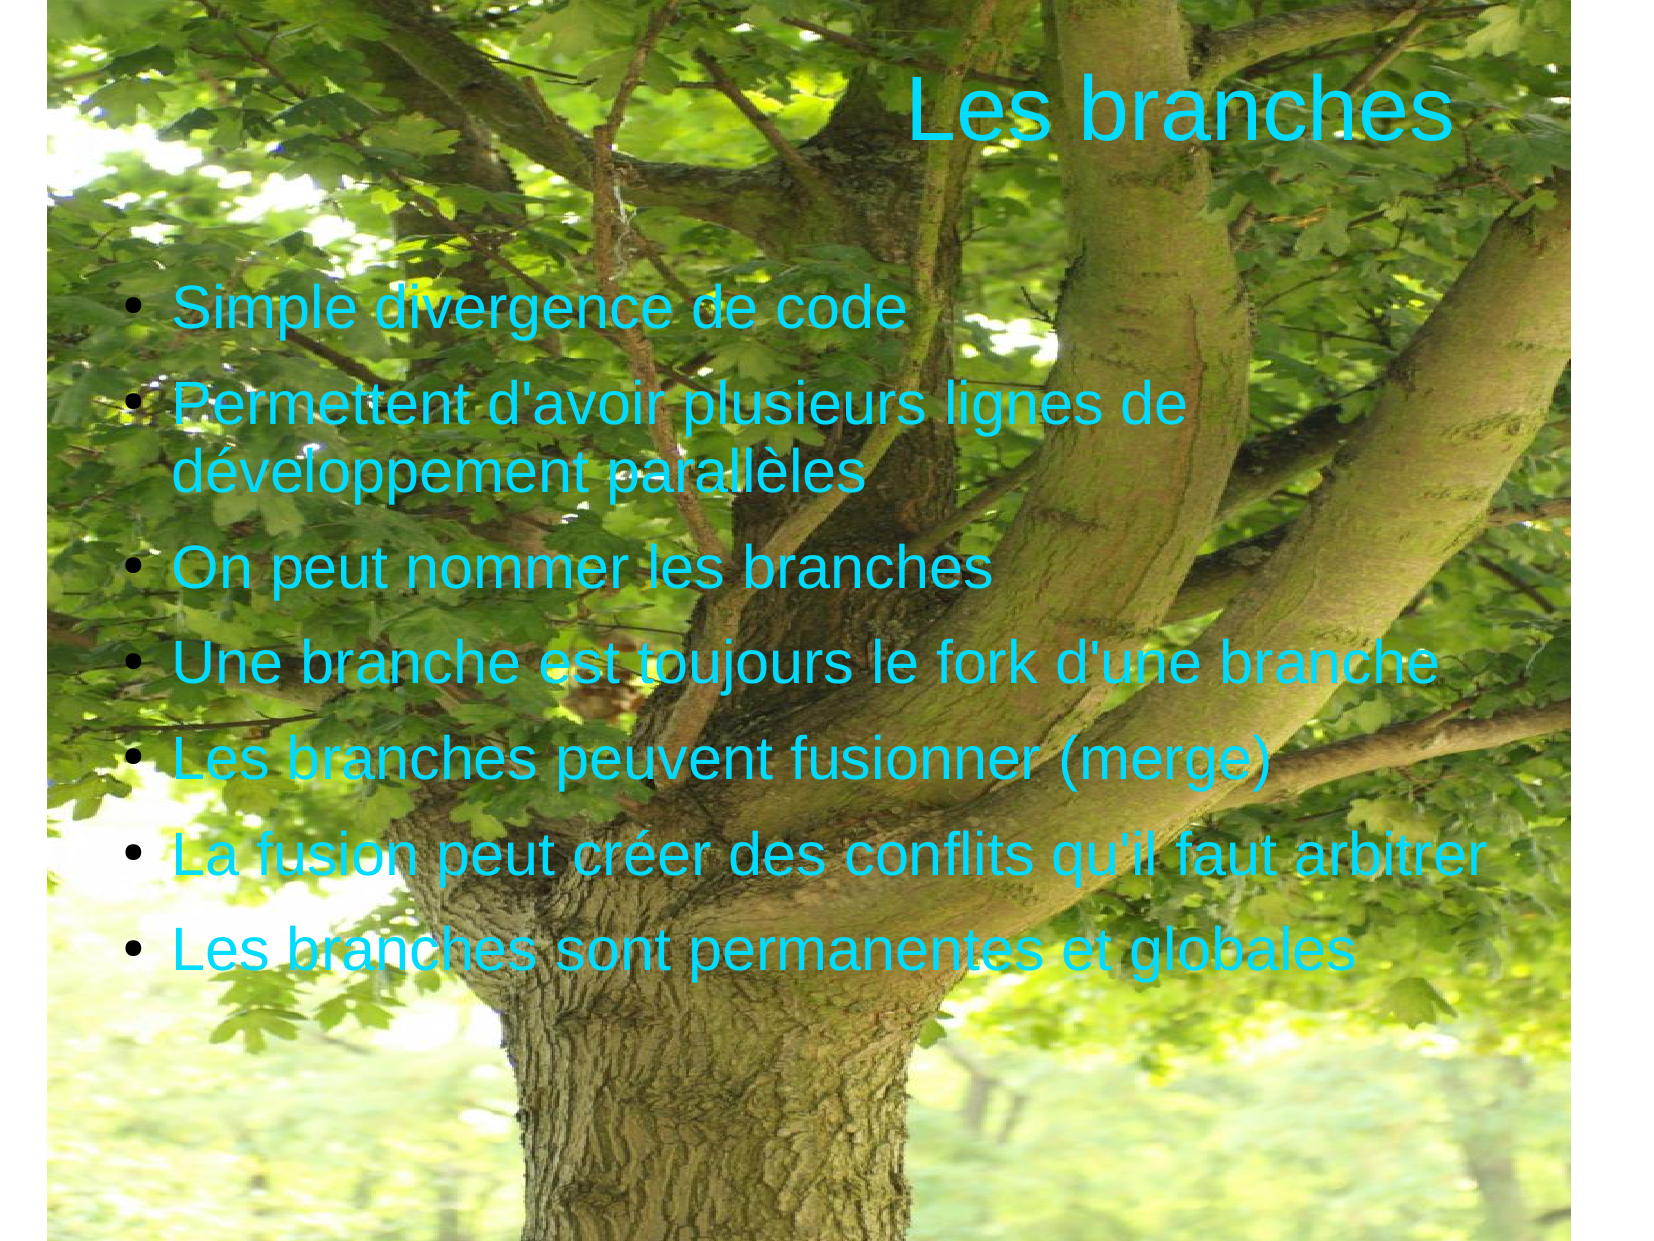

Les branches
# Simple divergence de code
Permettent d'avoir plusieurs lignes de développement parallèles
On peut nommer les branches
Une branche est toujours le fork d'une branche
Les branches peuvent fusionner (merge)
La fusion peut créer des conflits qu'il faut arbitrer
Les branches sont permanentes et globales